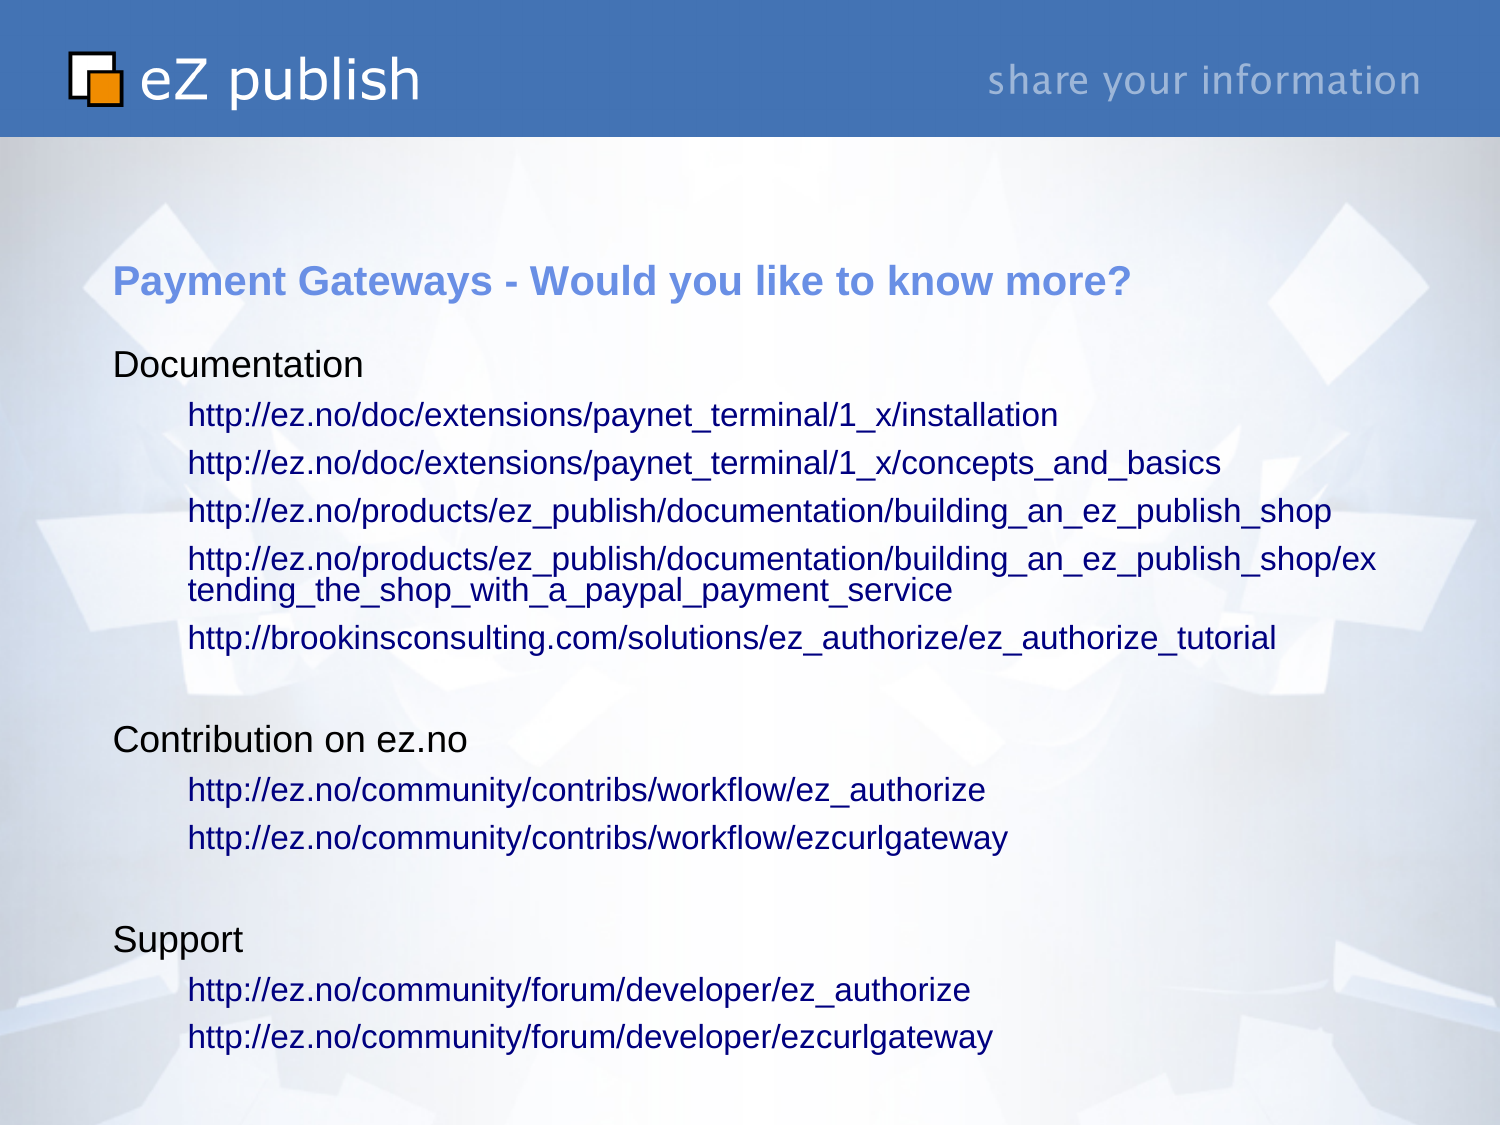

# Payment Gateways - Would you like to know more?
Documentation
http://ez.no/doc/extensions/paynet_terminal/1_x/installation
http://ez.no/doc/extensions/paynet_terminal/1_x/concepts_and_basics
http://ez.no/products/ez_publish/documentation/building_an_ez_publish_shop
http://ez.no/products/ez_publish/documentation/building_an_ez_publish_shop/extending_the_shop_with_a_paypal_payment_service
http://brookinsconsulting.com/solutions/ez_authorize/ez_authorize_tutorial
Contribution on ez.no
http://ez.no/community/contribs/workflow/ez_authorize
http://ez.no/community/contribs/workflow/ezcurlgateway
Support
http://ez.no/community/forum/developer/ez_authorize
http://ez.no/community/forum/developer/ezcurlgateway